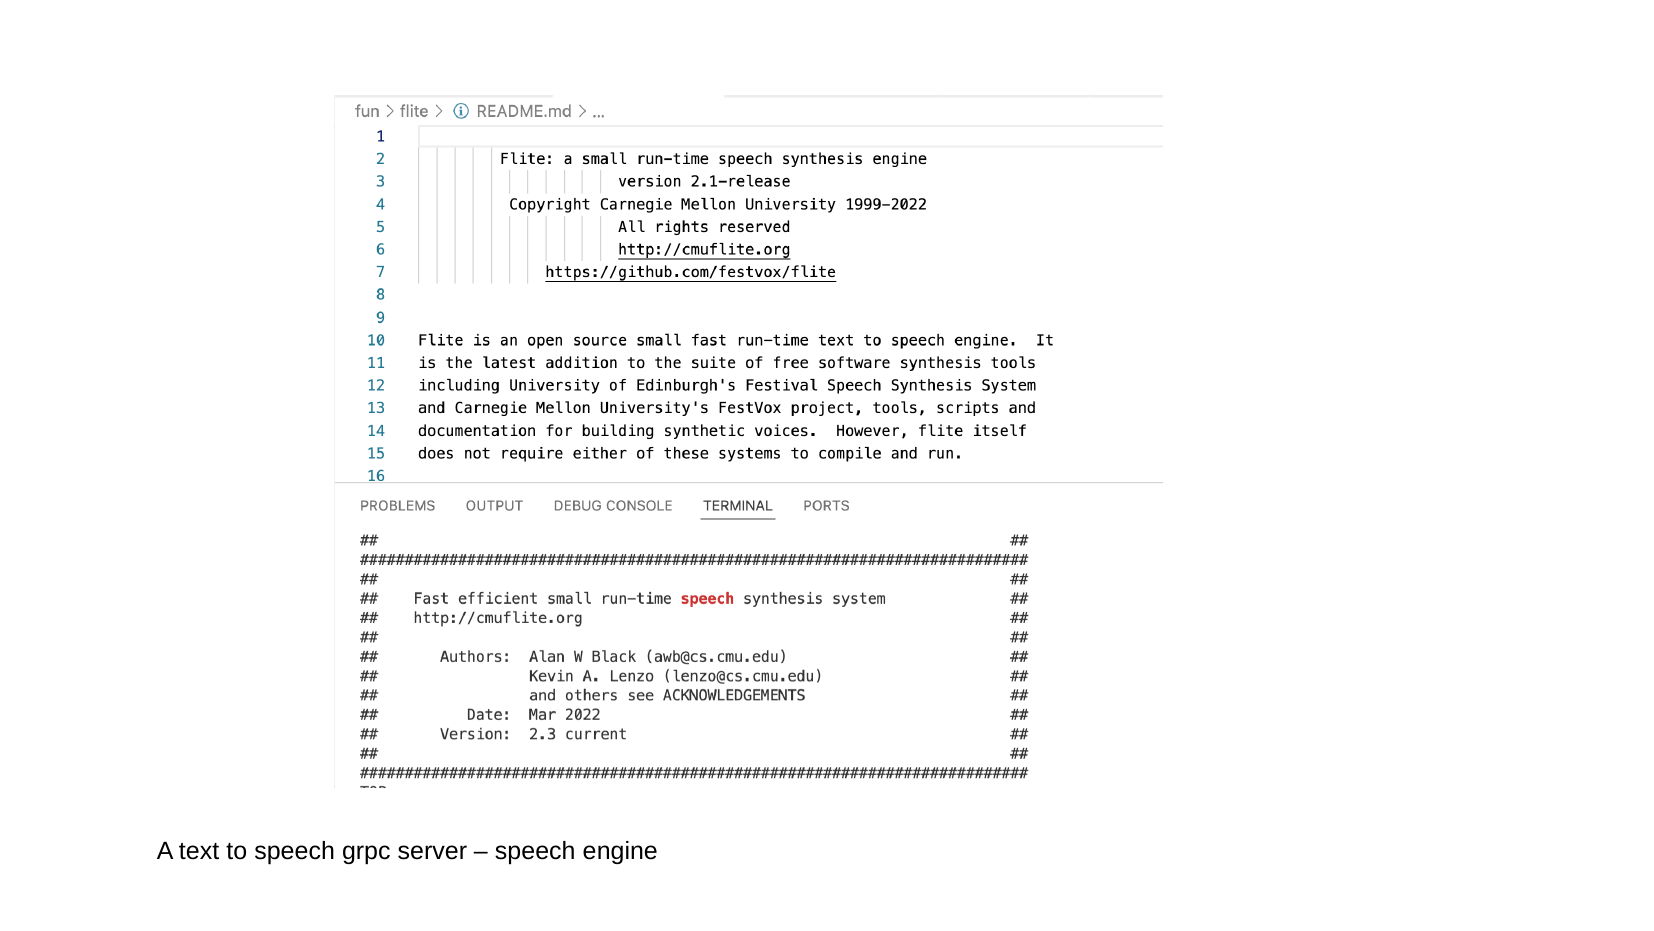

A text to speech grpc server – speech engine